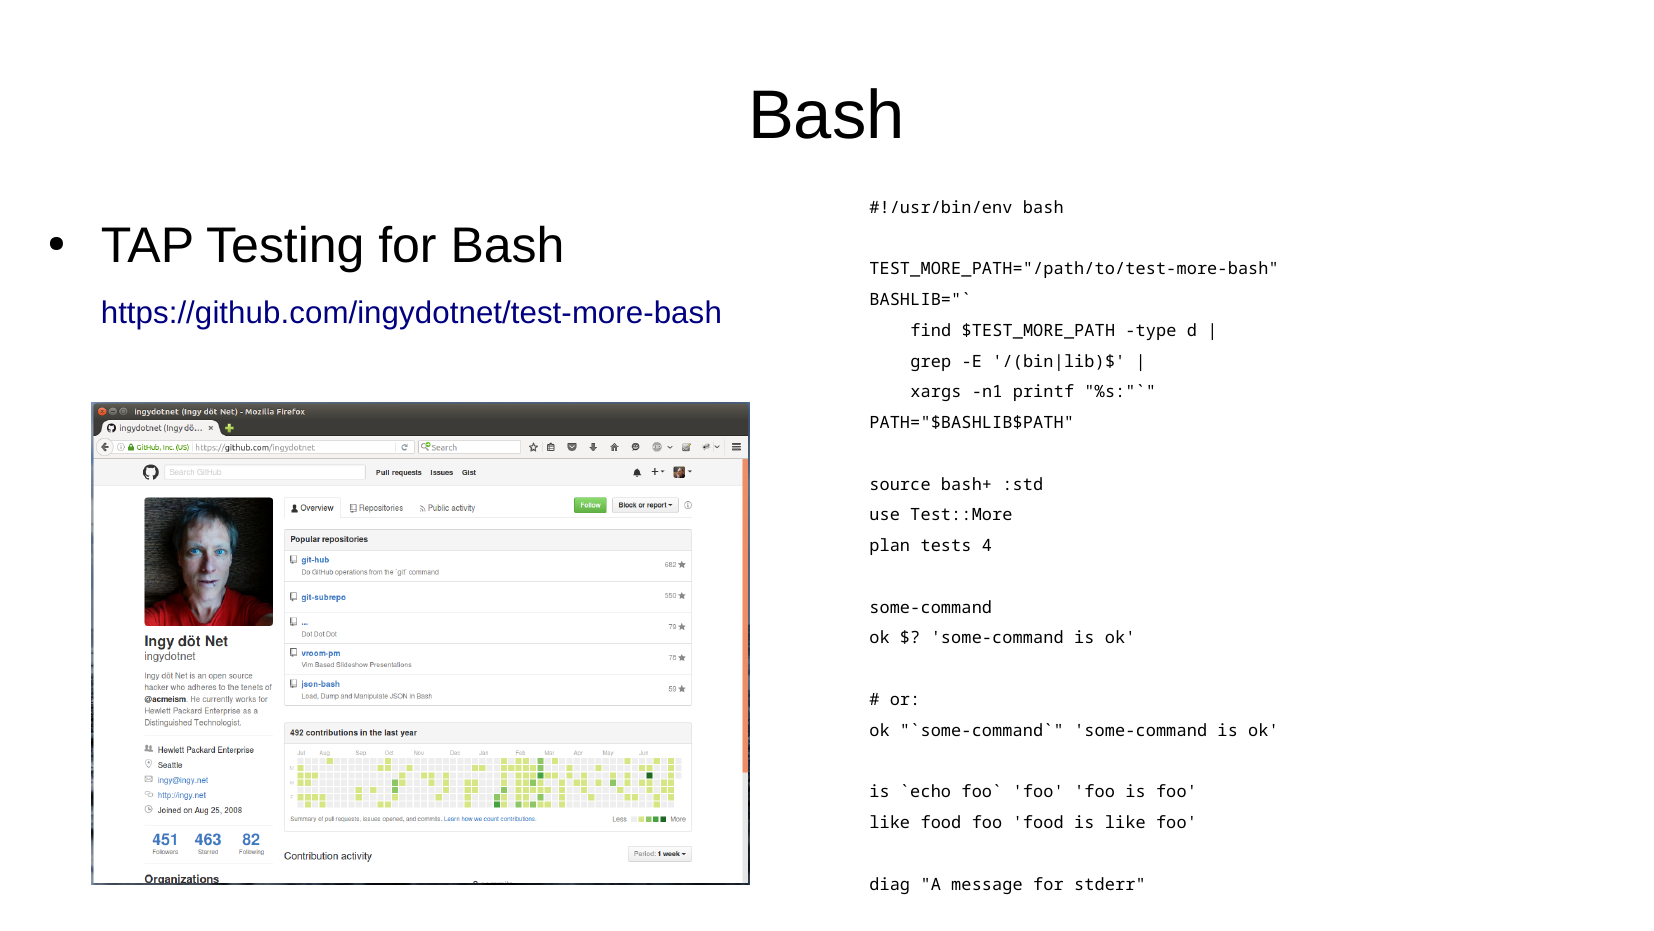

# Bash
#!/usr/bin/env bash
TEST_MORE_PATH="/path/to/test-more-bash"
BASHLIB="`
 find $TEST_MORE_PATH -type d |
 grep -E '/(bin|lib)$' |
 xargs -n1 printf "%s:"`"
PATH="$BASHLIB$PATH"
source bash+ :std
use Test::More
plan tests 4
some-command
ok $? 'some-command is ok'
# or:
ok "`some-command`" 'some-command is ok'
is `echo foo` 'foo' 'foo is foo'
like food foo 'food is like foo'
diag "A message for stderr"
TAP Testing for Bash
https://github.com/ingydotnet/test-more-bash